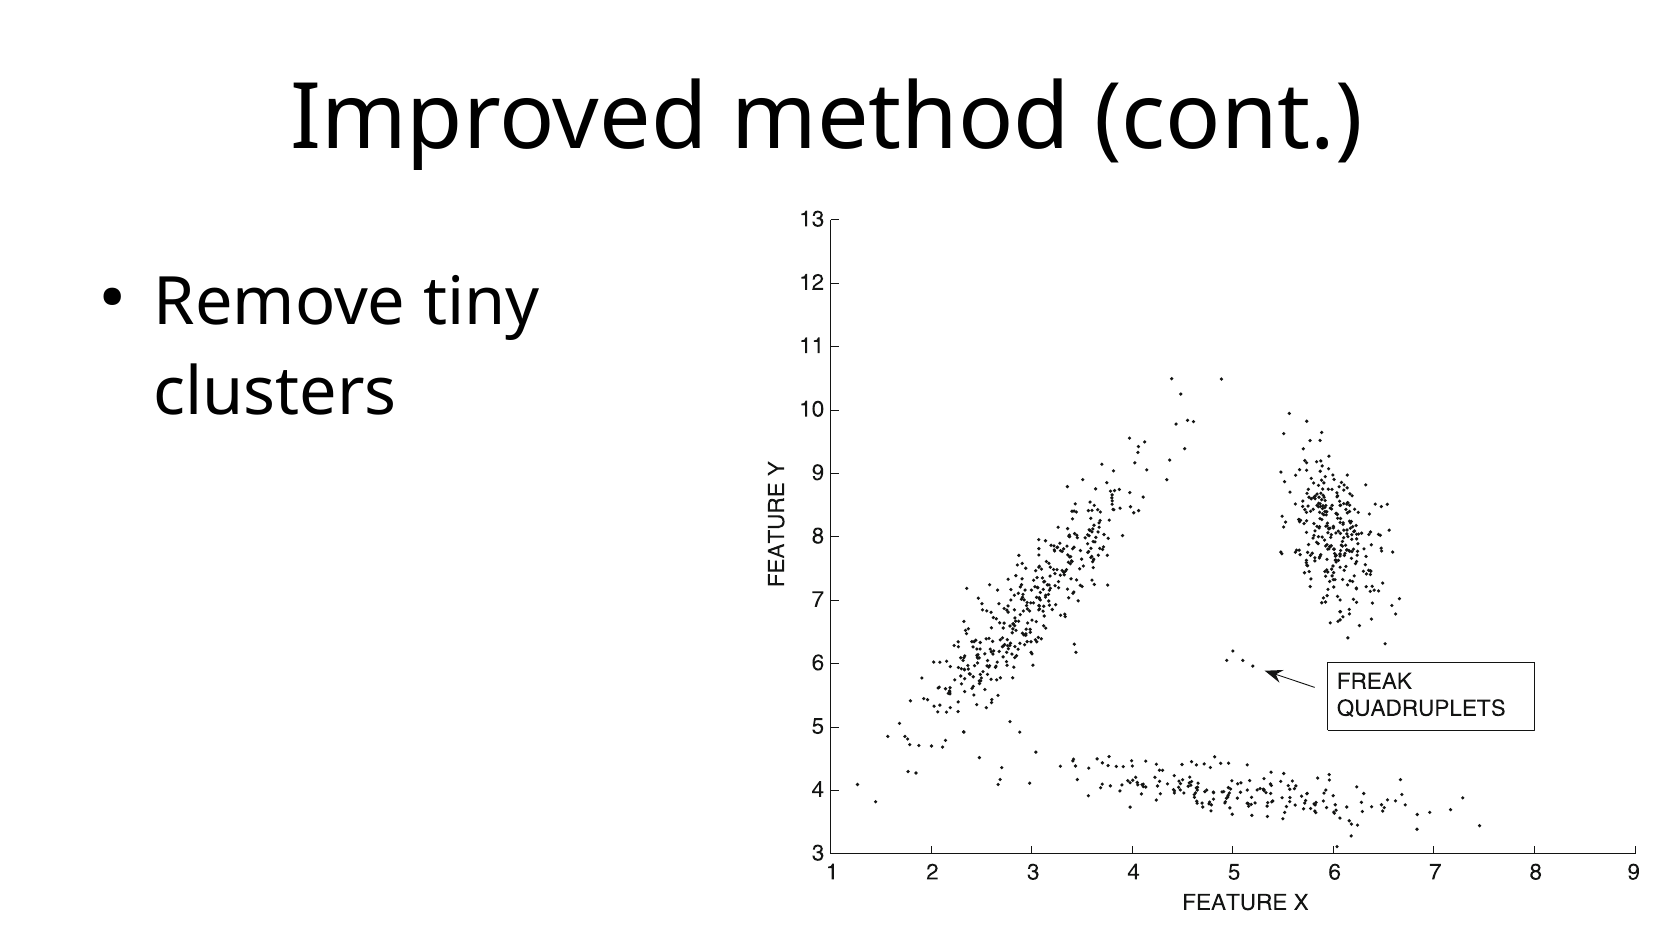

# Improved method (cont.)
Remove tiny
clusters
14